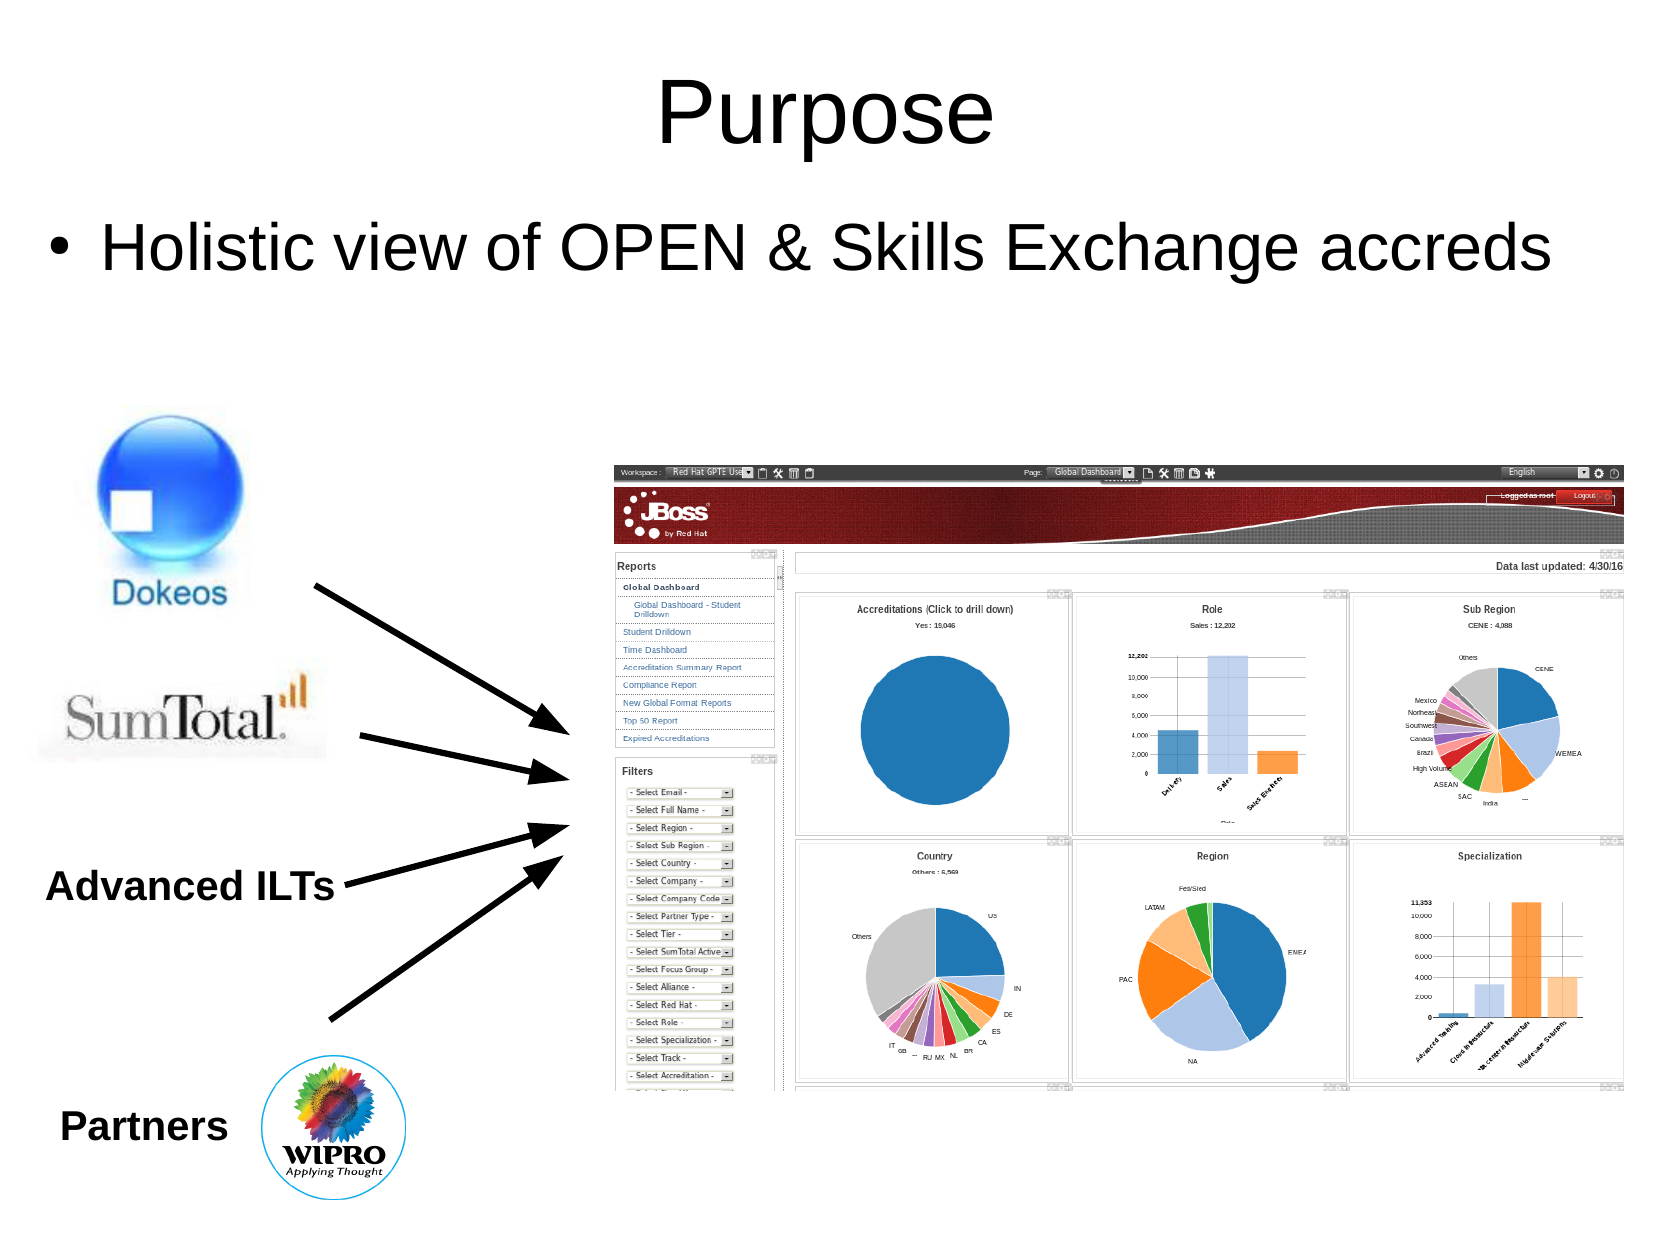

# Purpose
Holistic view of OPEN & Skills Exchange accreds
Advanced ILTs
Partners